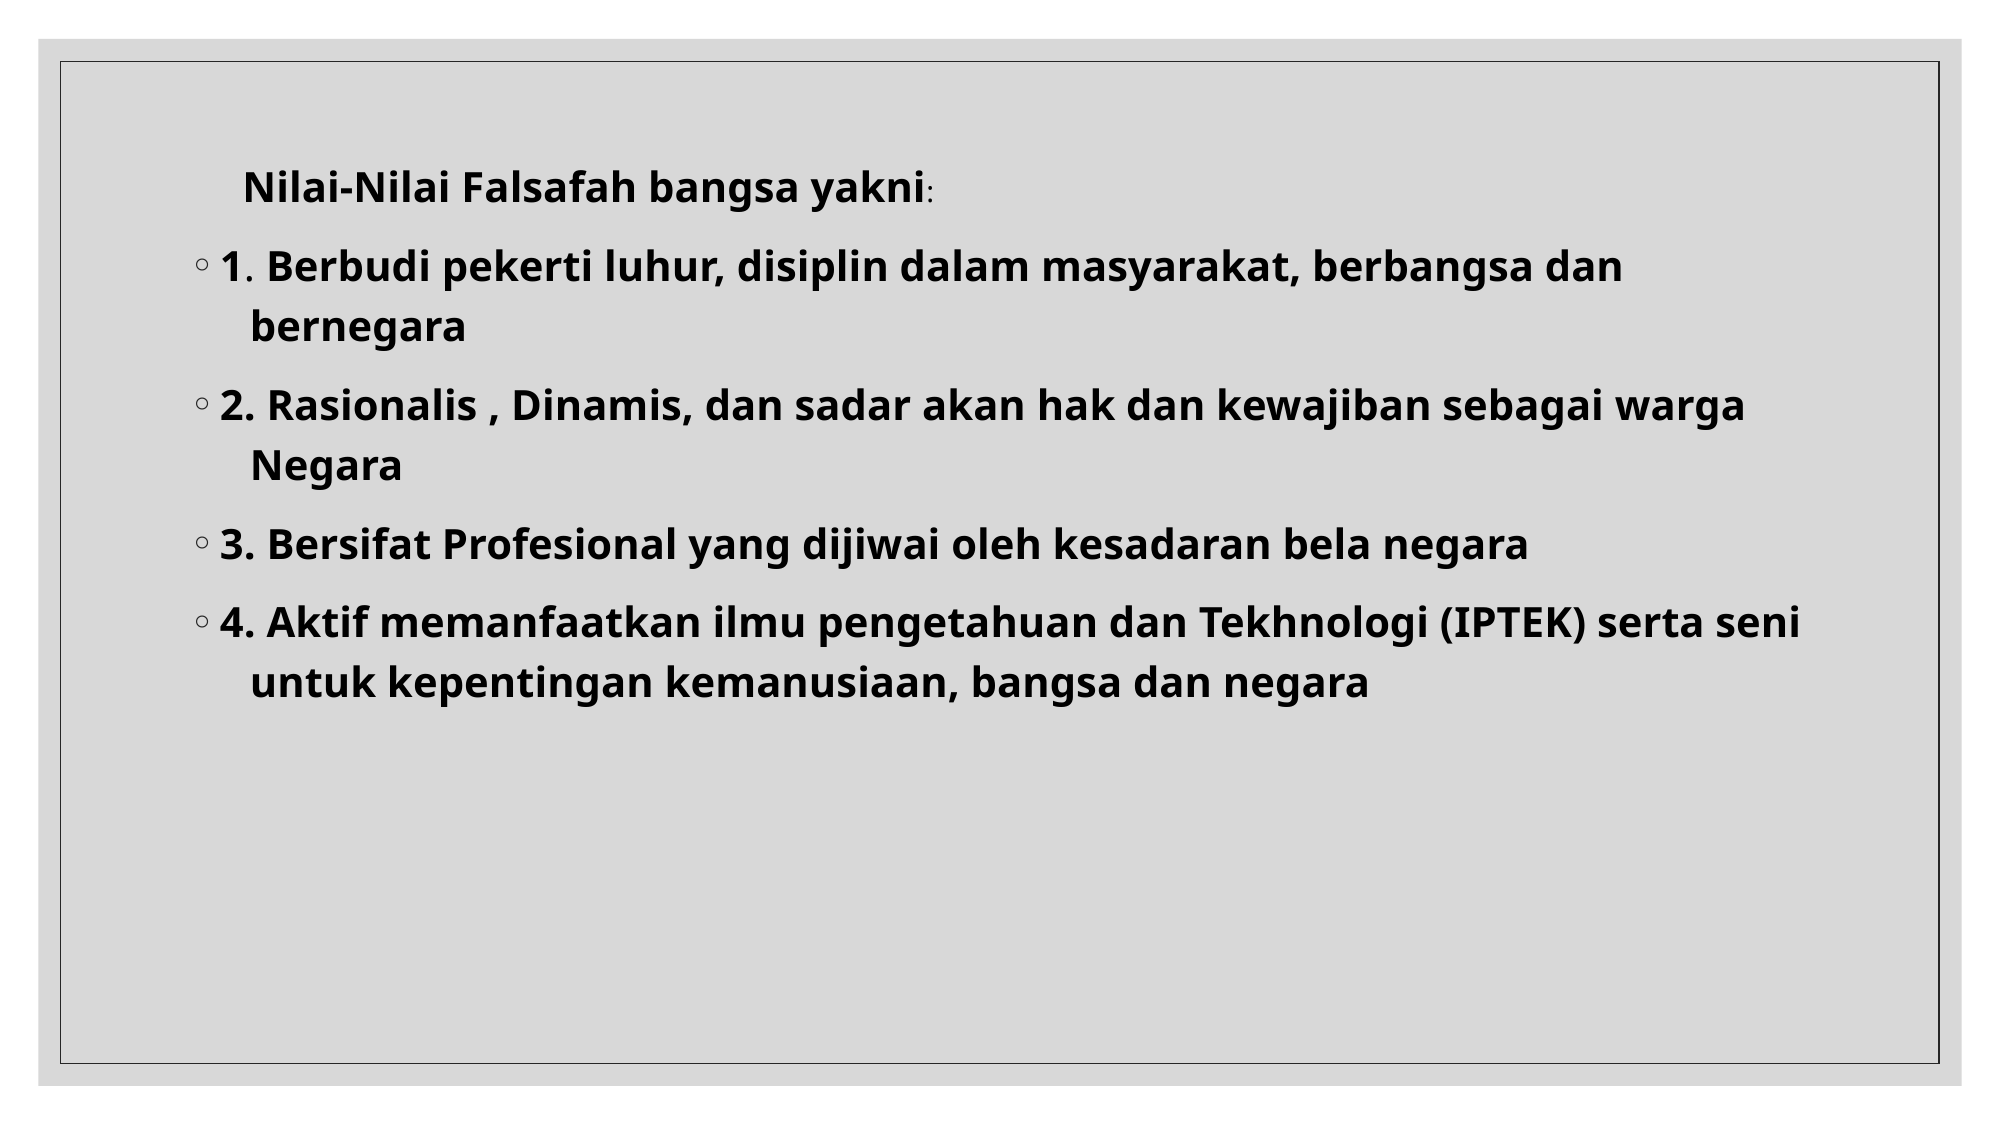

# Nilai-Nilai Falsafah bangsa yakni:
1. Berbudi pekerti luhur, disiplin dalam masyarakat, berbangsa dan bernegara
2. Rasionalis , Dinamis, dan sadar akan hak dan kewajiban sebagai warga Negara
3. Bersifat Profesional yang dijiwai oleh kesadaran bela negara
4. Aktif memanfaatkan ilmu pengetahuan dan Tekhnologi (IPTEK) serta seni untuk kepentingan kemanusiaan, bangsa dan negara